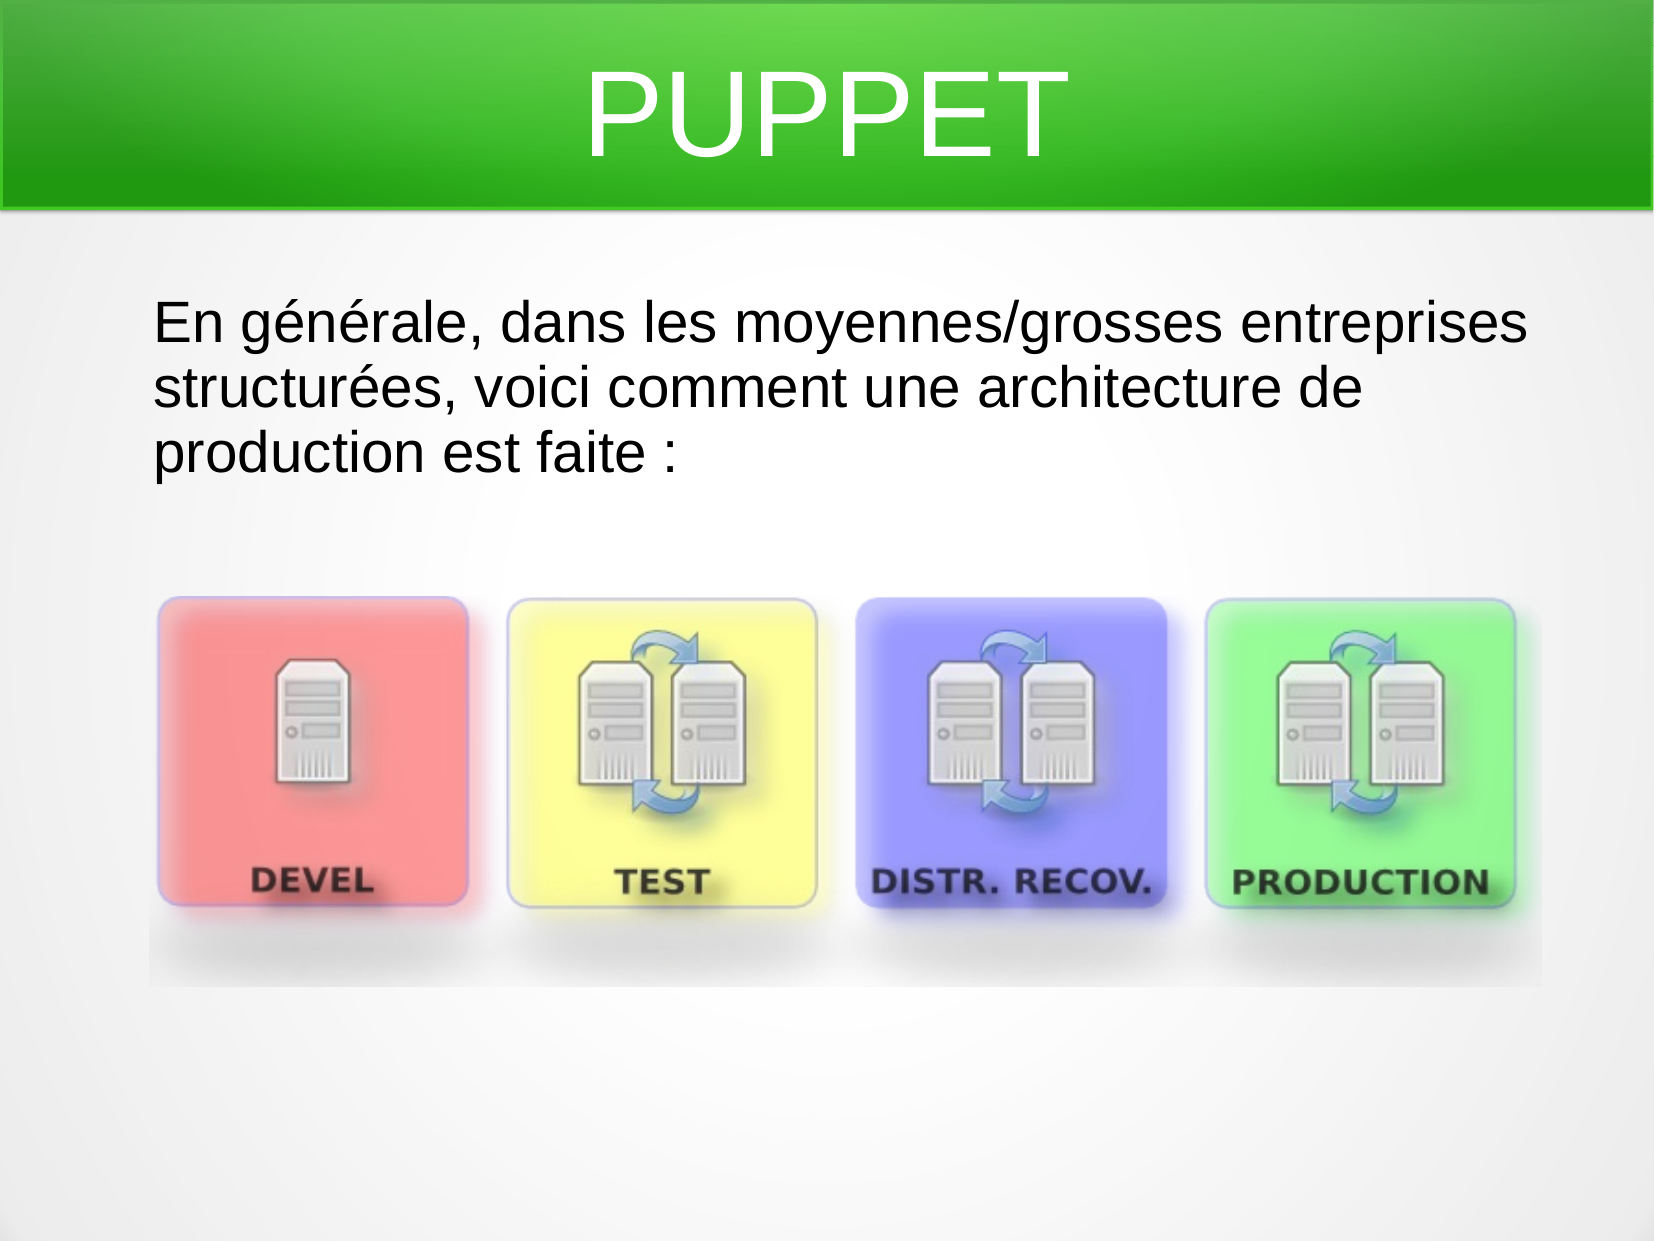

# PUPPET
En générale, dans les moyennes/grosses entreprises structurées, voici comment une architecture de production est faite :